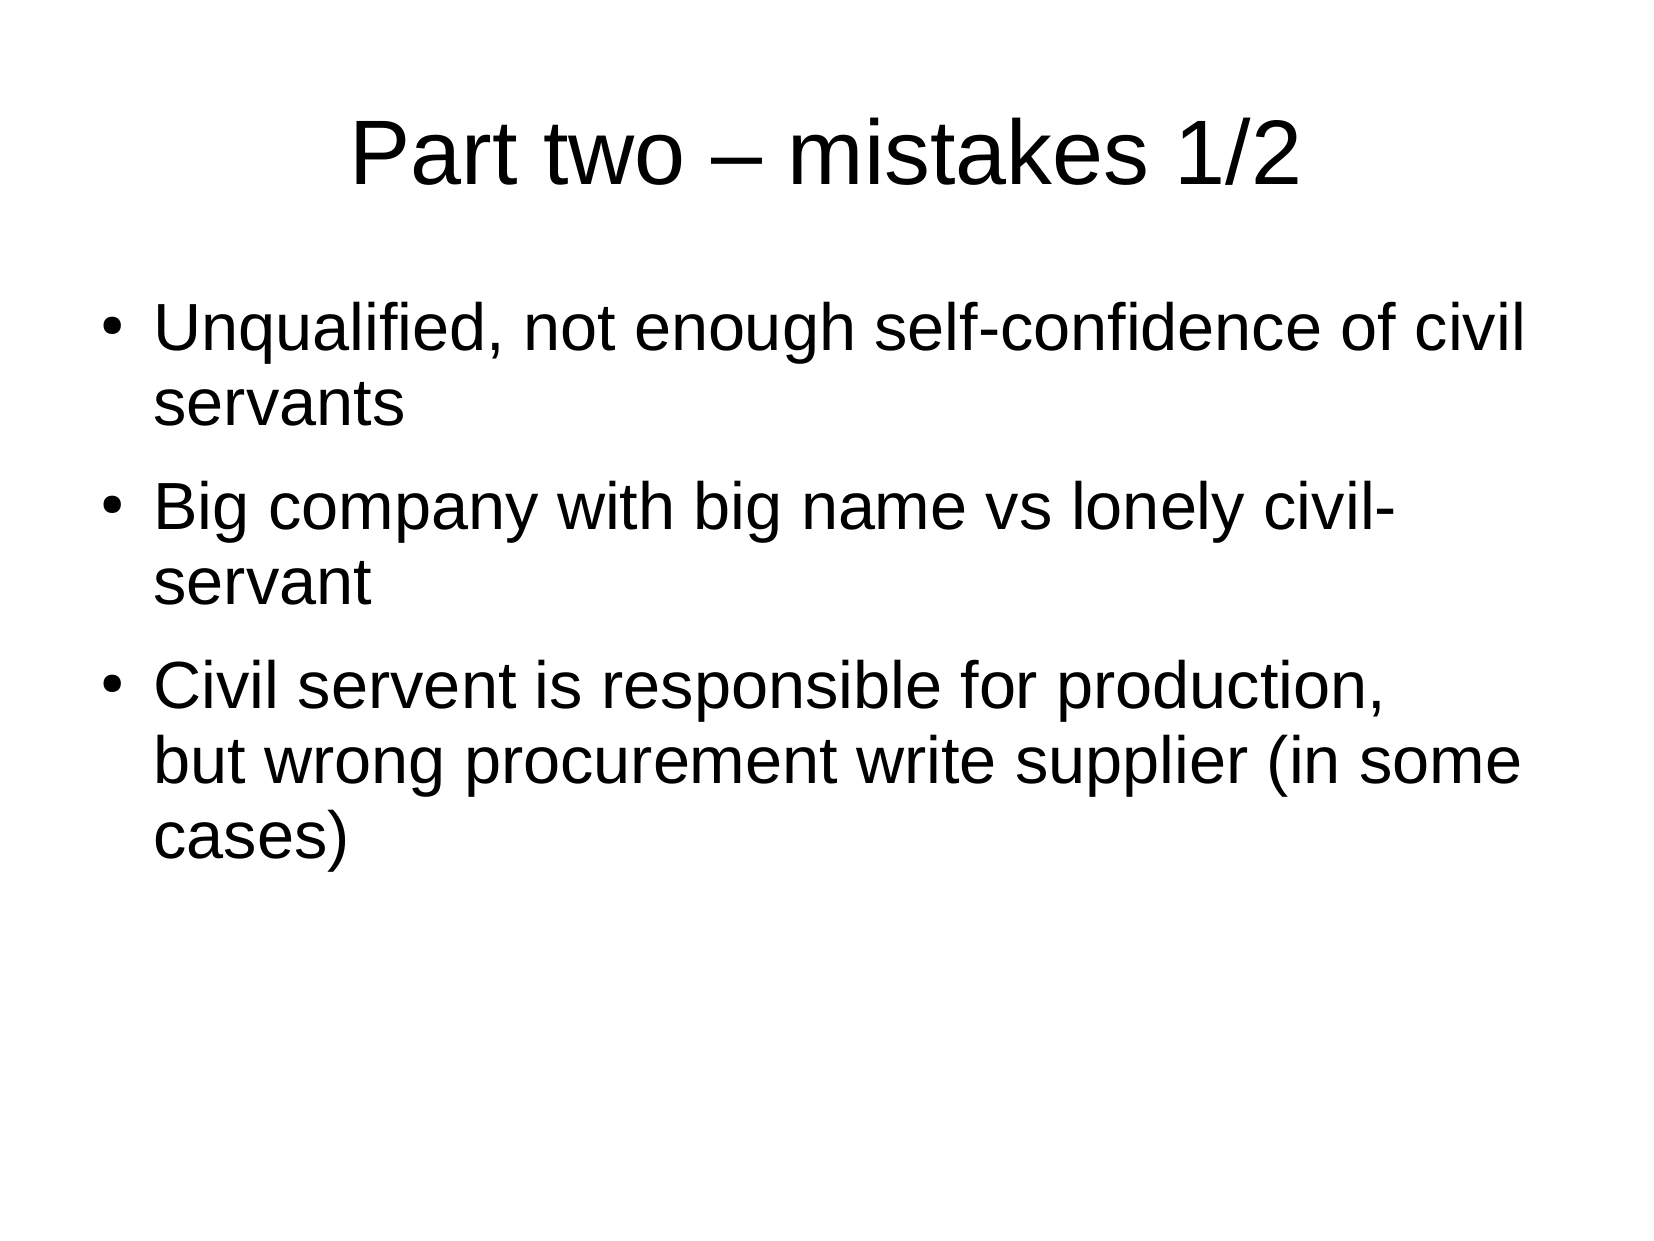

# Part two – mistakes 1/2
Unqualified, not enough self-confidence of civil servants
Big company with big name vs lonely civil-servant
Civil servent is responsible for production,
but wrong procurement write supplier (in some cases)